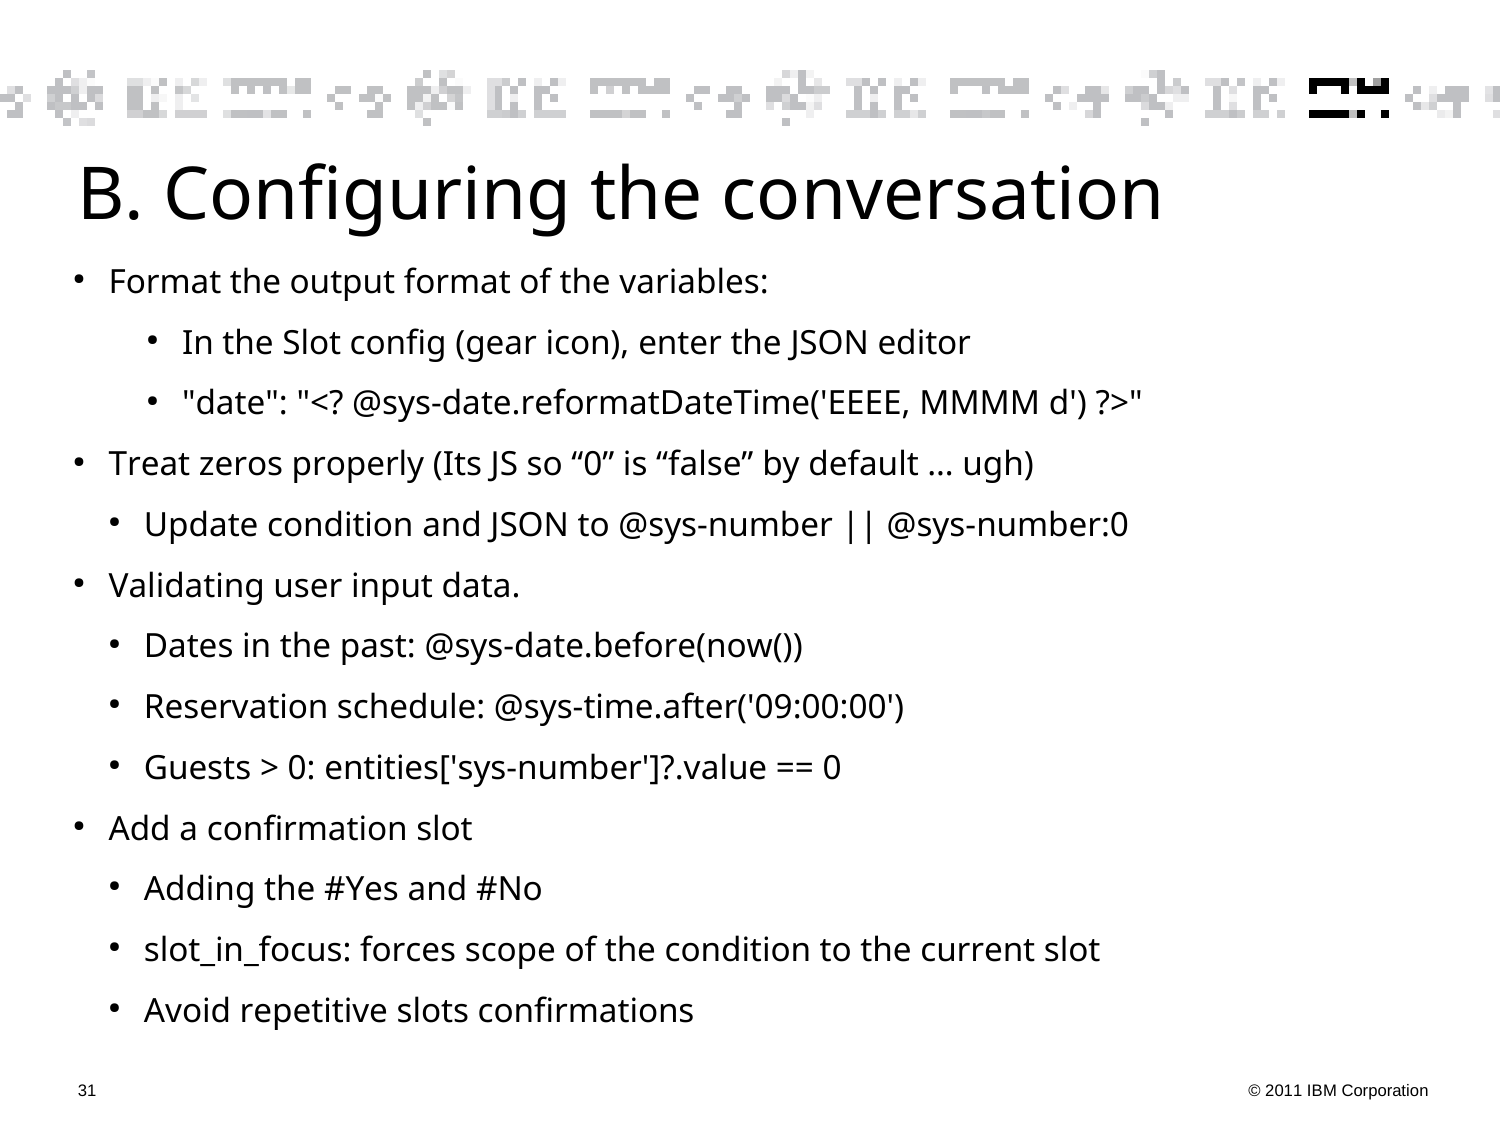

# B. Configuring the conversation
Format the output format of the variables:
In the Slot config (gear icon), enter the JSON editor
"date": "<? @sys-date.reformatDateTime('EEEE, MMMM d') ?>"
Treat zeros properly (Its JS so “0” is “false” by default … ugh)
Update condition and JSON to @sys-number || @sys-number:0
Validating user input data.
Dates in the past: @sys-date.before(now())
Reservation schedule: @sys-time.after('09:00:00')
Guests > 0: entities['sys-number']?.value == 0
Add a confirmation slot
Adding the #Yes and #No
slot_in_focus: forces scope of the condition to the current slot
Avoid repetitive slots confirmations
31